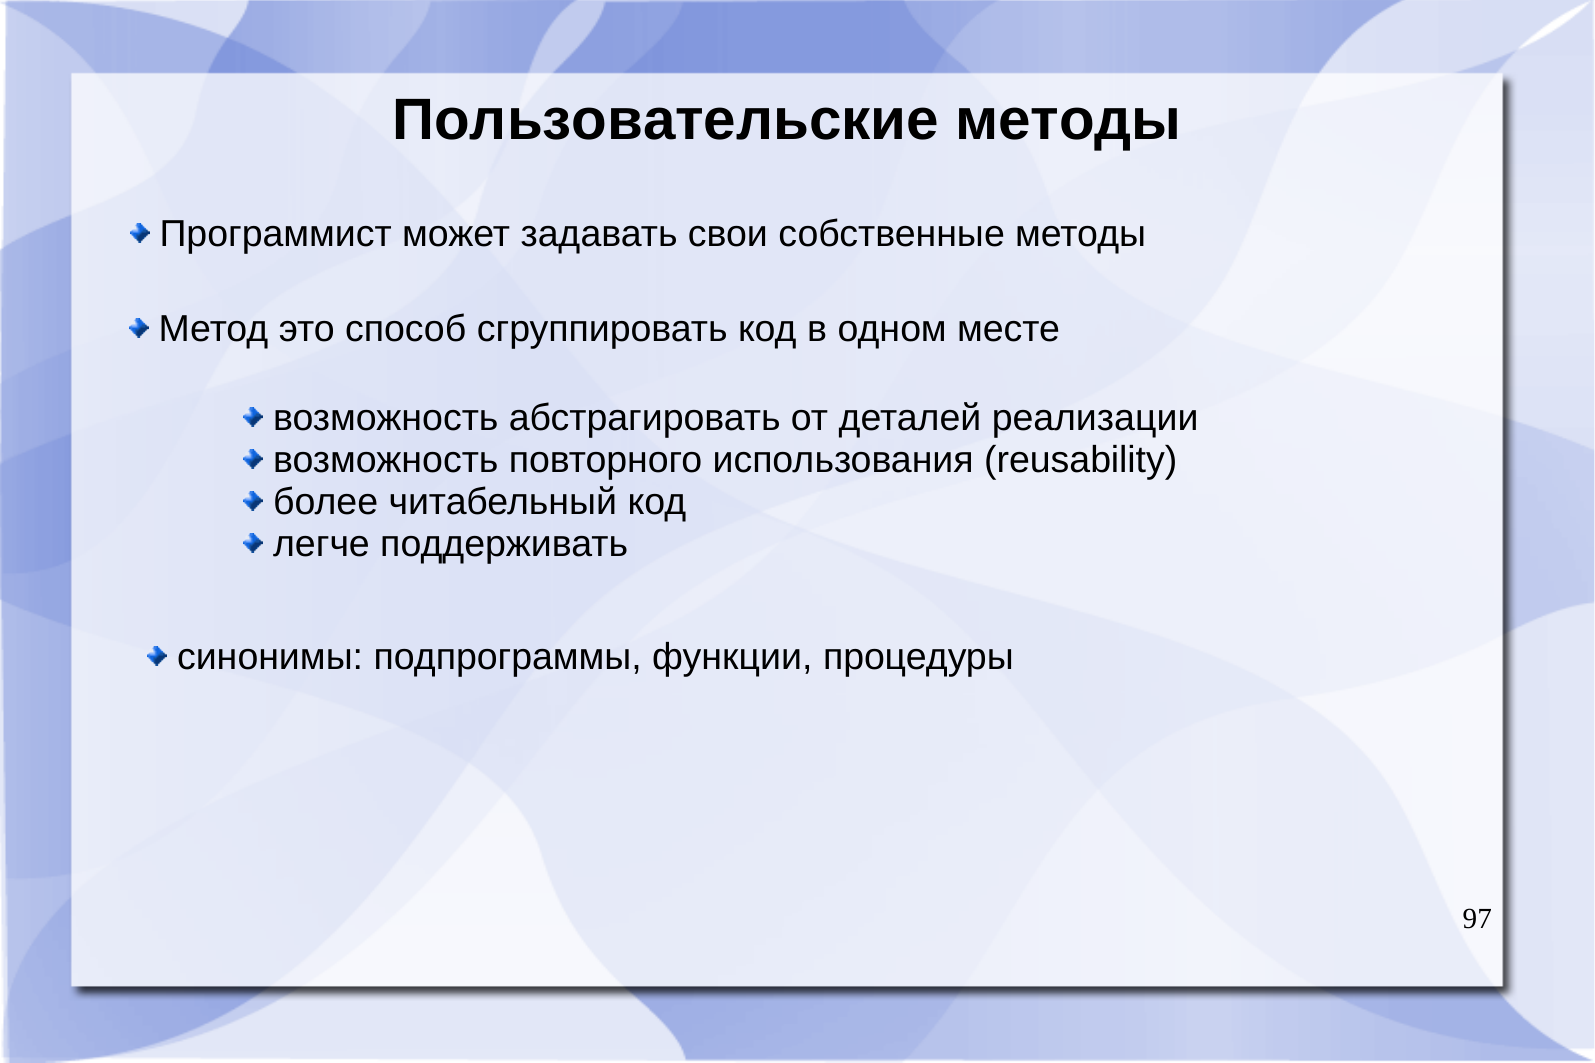

# Пользовательские методы
 Программист может задавать свои собственные методы
 Метод это способ сгруппировать код в одном месте
 возможность абстрагировать от деталей реализации
 возможность повторного использования (reusability)
 более читабельный код
 легче поддерживать
 синонимы: подпрограммы, функции, процедуры
97